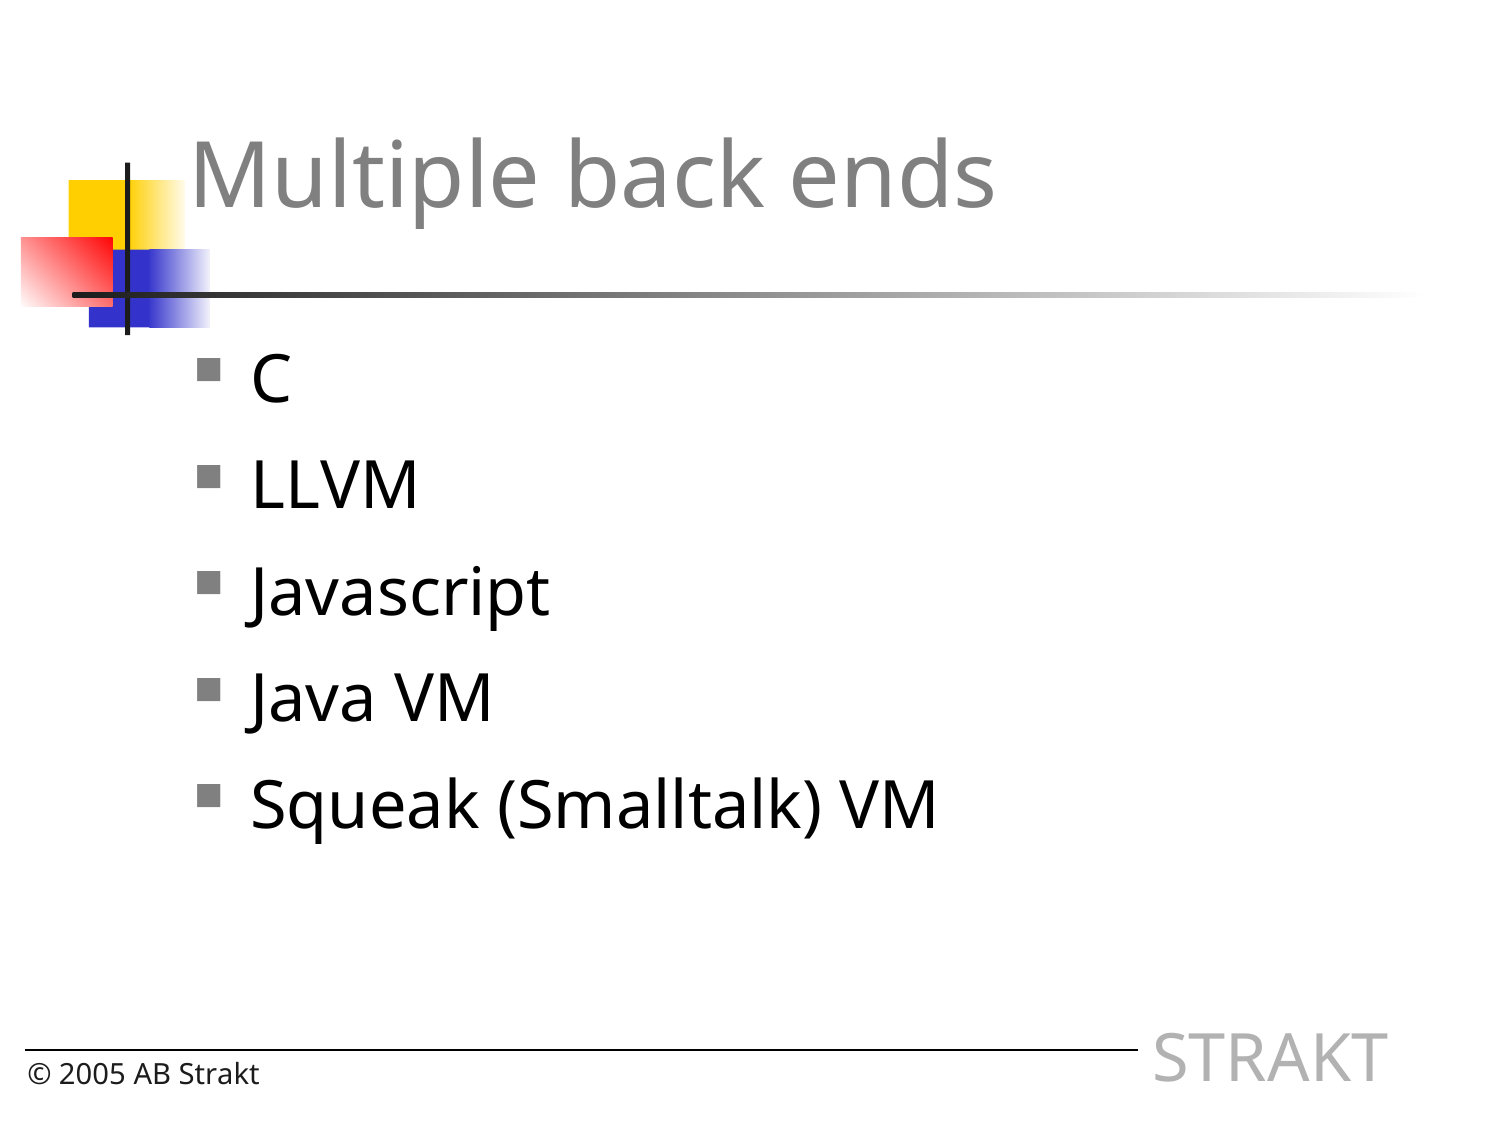

# Multiple back ends
C
LLVM
Javascript
Java VM
Squeak (Smalltalk) VM